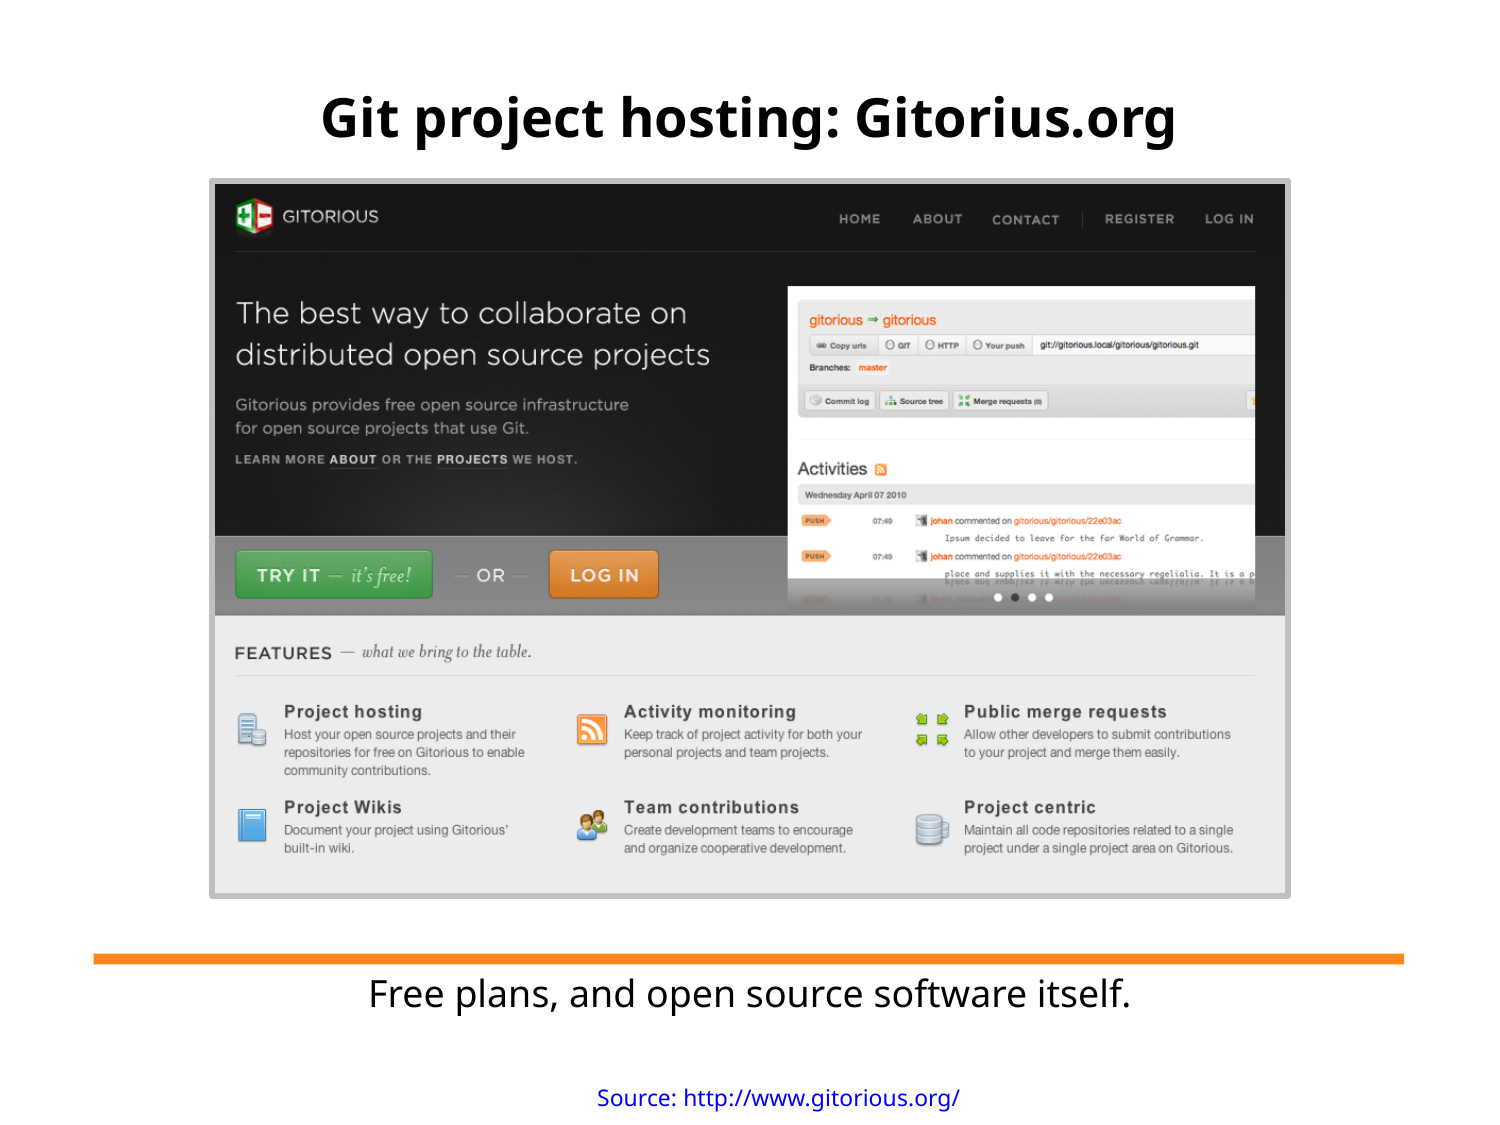

# Git project hosting: Gitorius.org
Free plans, and open source software itself.
Source: http://www.gitorious.org/